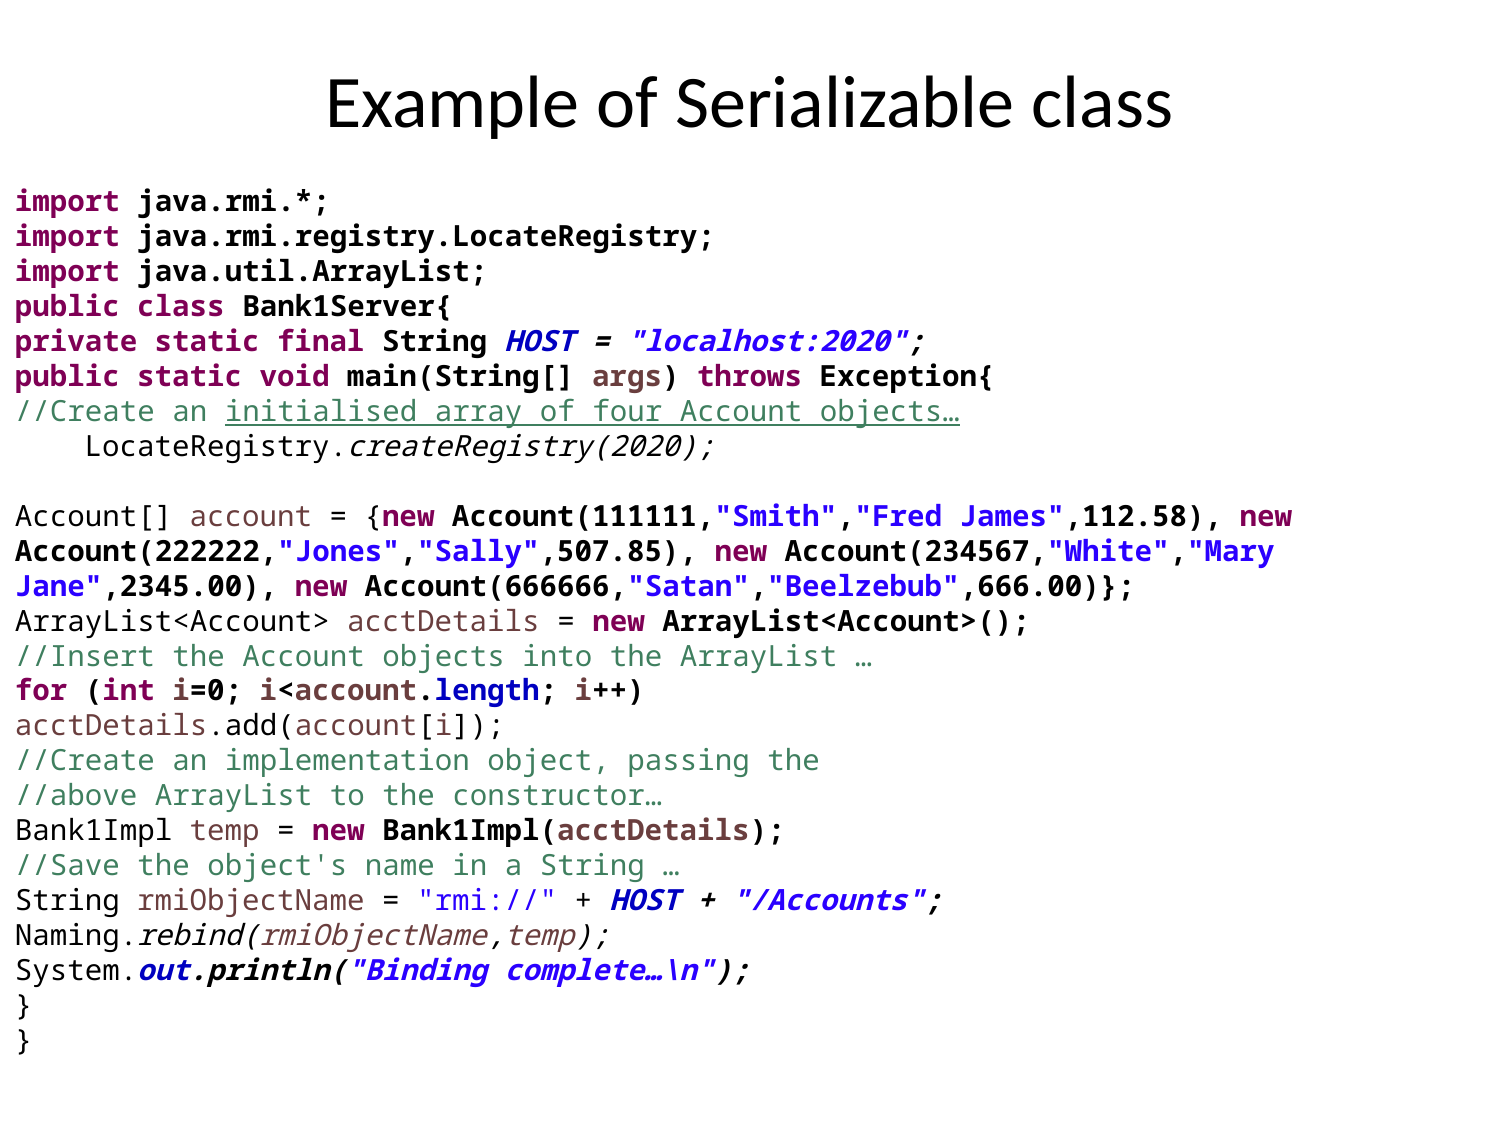

# Example of Serializable class
import java.rmi.*;
import java.rmi.registry.LocateRegistry;
import java.util.ArrayList;
public class Bank1Server{
private static final String HOST = "localhost:2020";
public static void main(String[] args) throws Exception{
//Create an initialised array of four Account objects…
 LocateRegistry.createRegistry(2020);
Account[] account = {new Account(111111,"Smith","Fred James",112.58), new Account(222222,"Jones","Sally",507.85), new Account(234567,"White","Mary Jane",2345.00), new Account(666666,"Satan","Beelzebub",666.00)};
ArrayList<Account> acctDetails = new ArrayList<Account>();
//Insert the Account objects into the ArrayList …
for (int i=0; i<account.length; i++)
acctDetails.add(account[i]);
//Create an implementation object, passing the
//above ArrayList to the constructor…
Bank1Impl temp = new Bank1Impl(acctDetails);
//Save the object's name in a String …
String rmiObjectName = "rmi://" + HOST + "/Accounts";
Naming.rebind(rmiObjectName,temp);
System.out.println("Binding complete…\n");
}
}